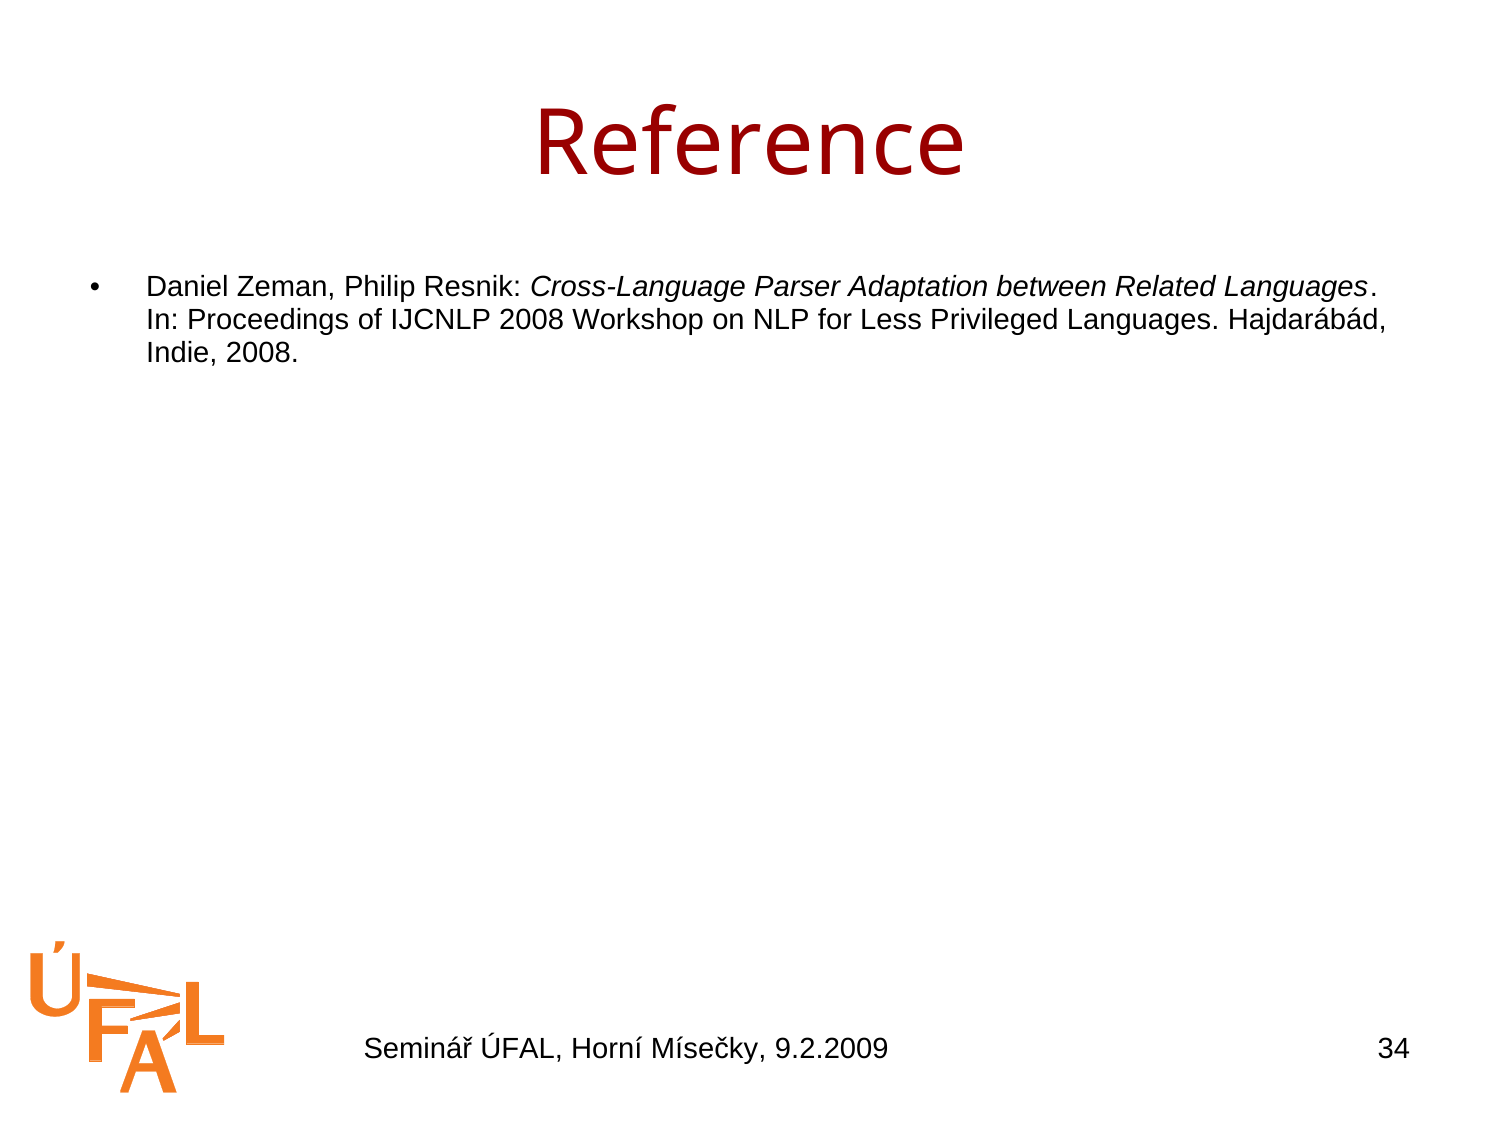

# Reference
Daniel Zeman, Philip Resnik: Cross-Language Parser Adaptation between Related Languages. In: Proceedings of IJCNLP 2008 Workshop on NLP for Less Privileged Languages. Hajdarábád, Indie, 2008.
Seminář ÚFAL, Horní Mísečky, 9.2.2009
34